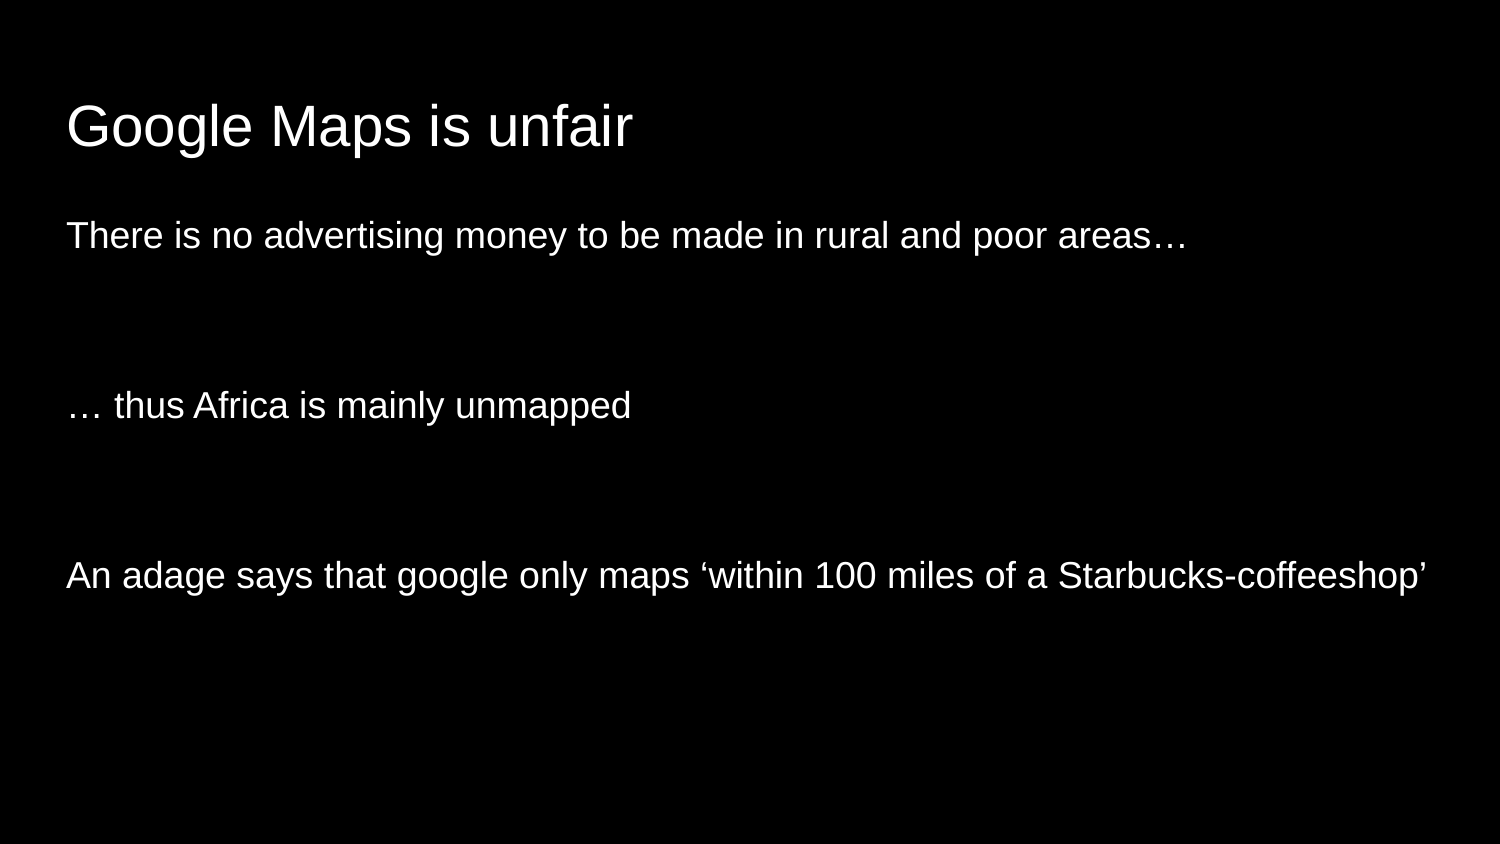

# Google Maps is unfair
There is no advertising money to be made in rural and poor areas…
… thus Africa is mainly unmapped
An adage says that google only maps ‘within 100 miles of a Starbucks-coffeeshop’